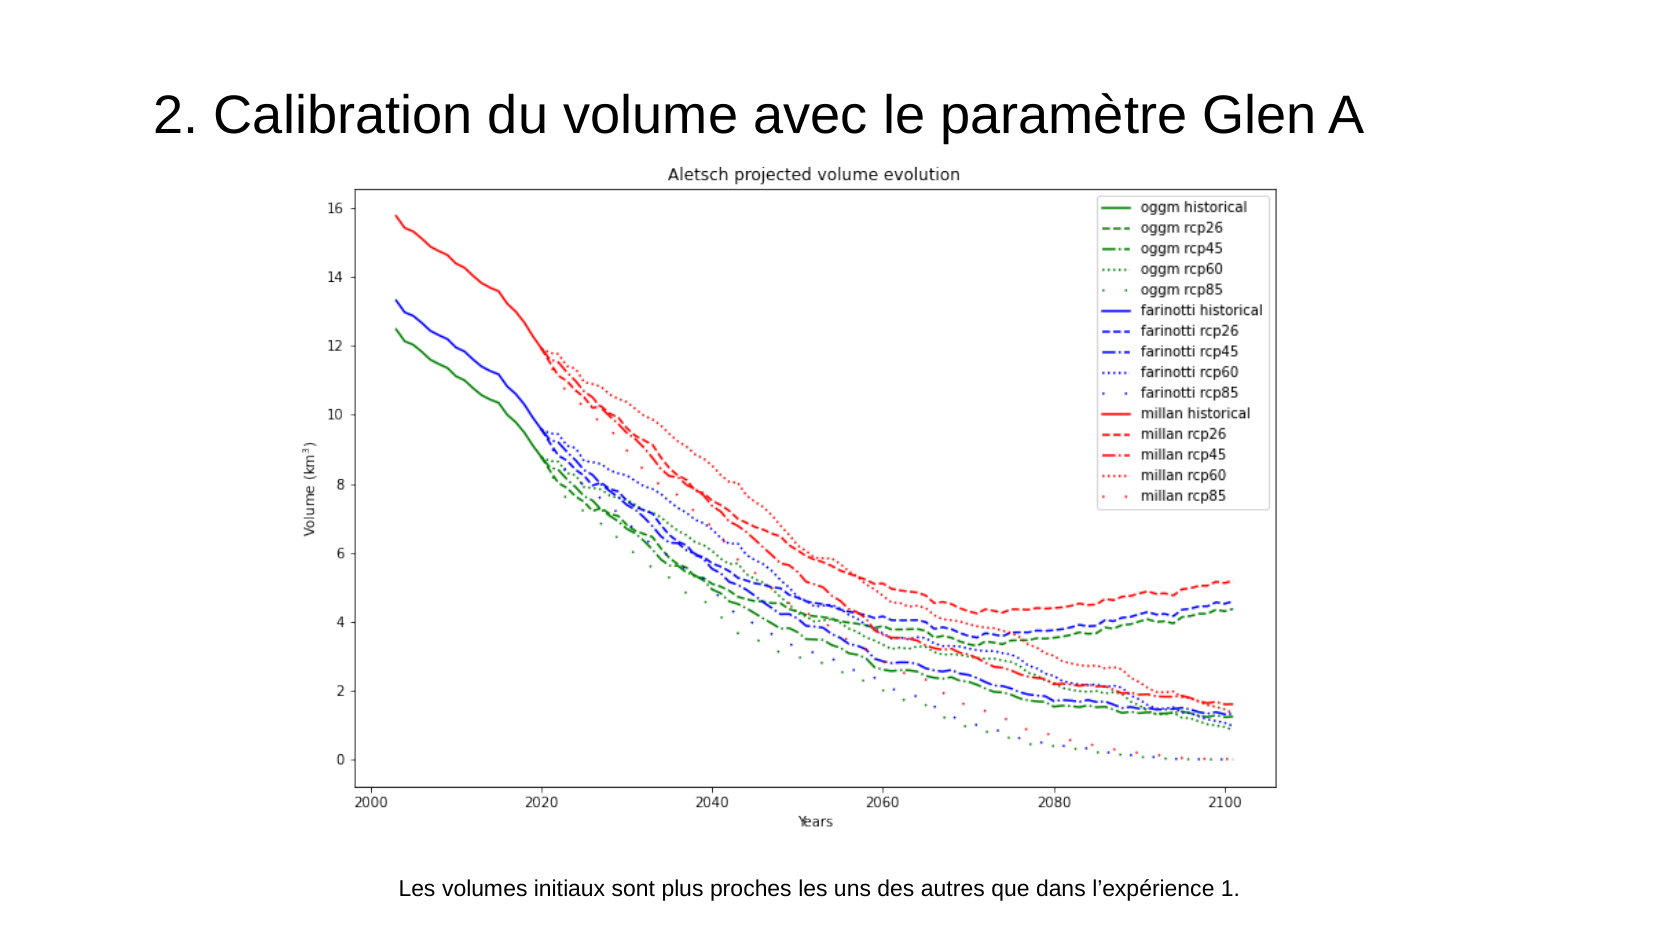

# 2. Calibration du volume avec le paramètre Glen A
Les volumes initiaux sont plus proches les uns des autres que dans l’expérience 1.